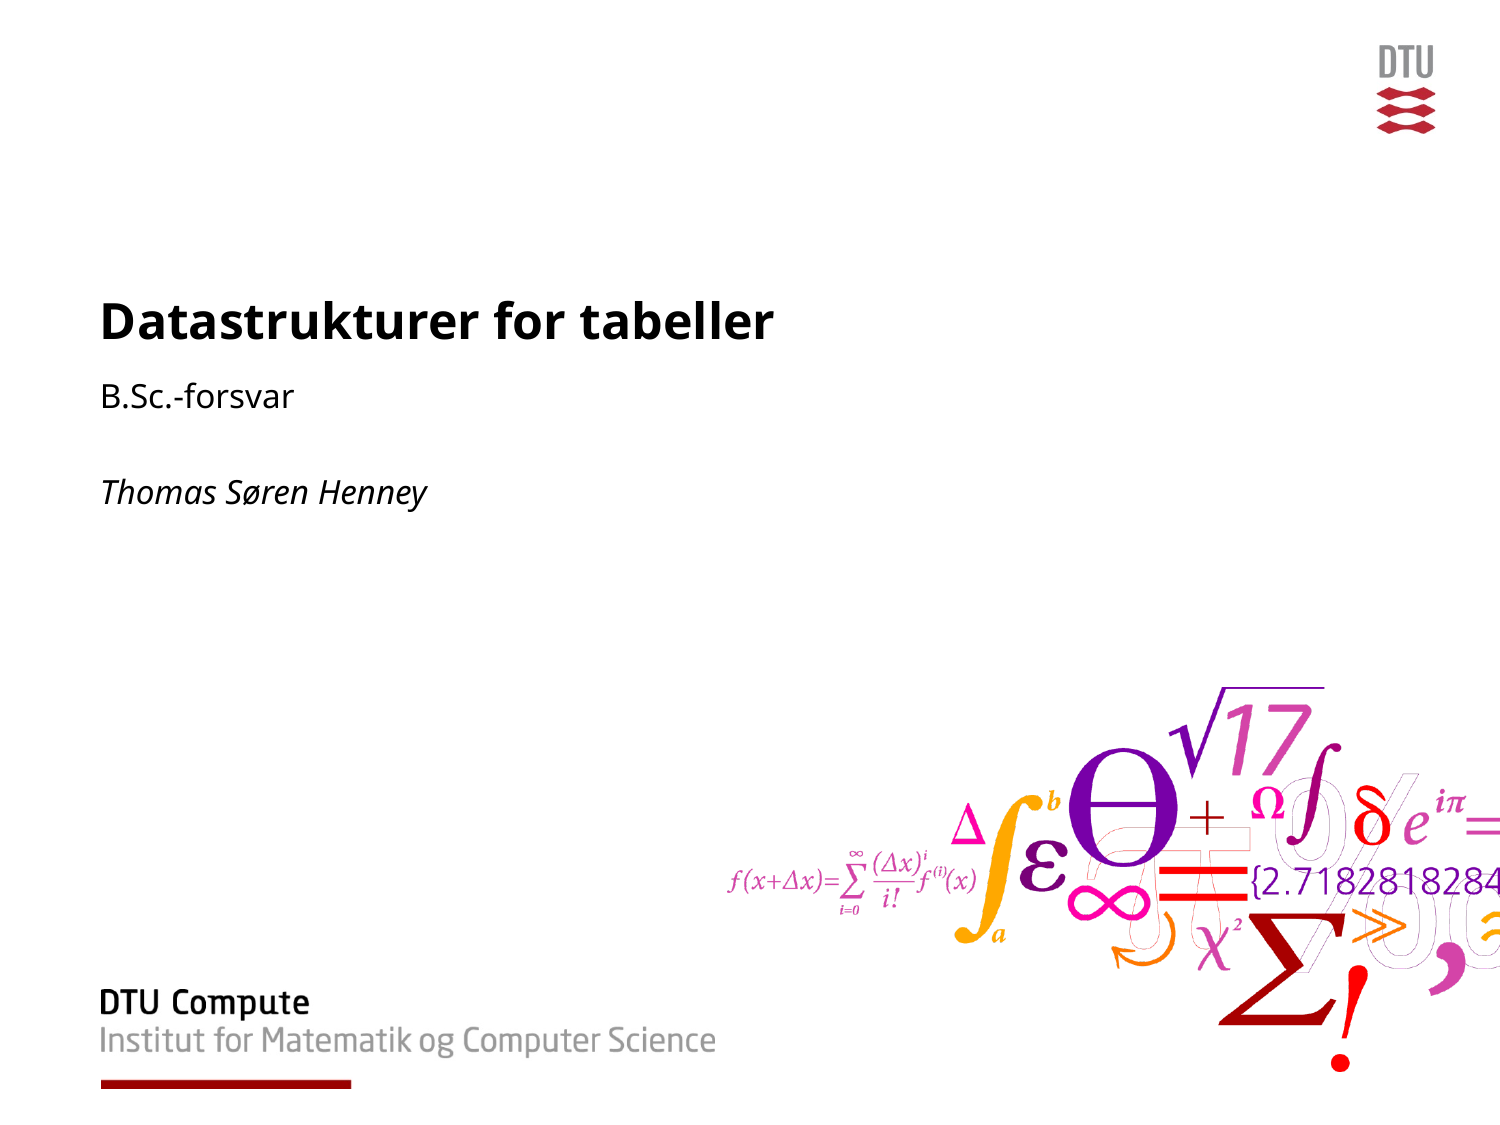

# Datastrukturer for tabeller
B.Sc.-forsvar
Thomas Søren Henney